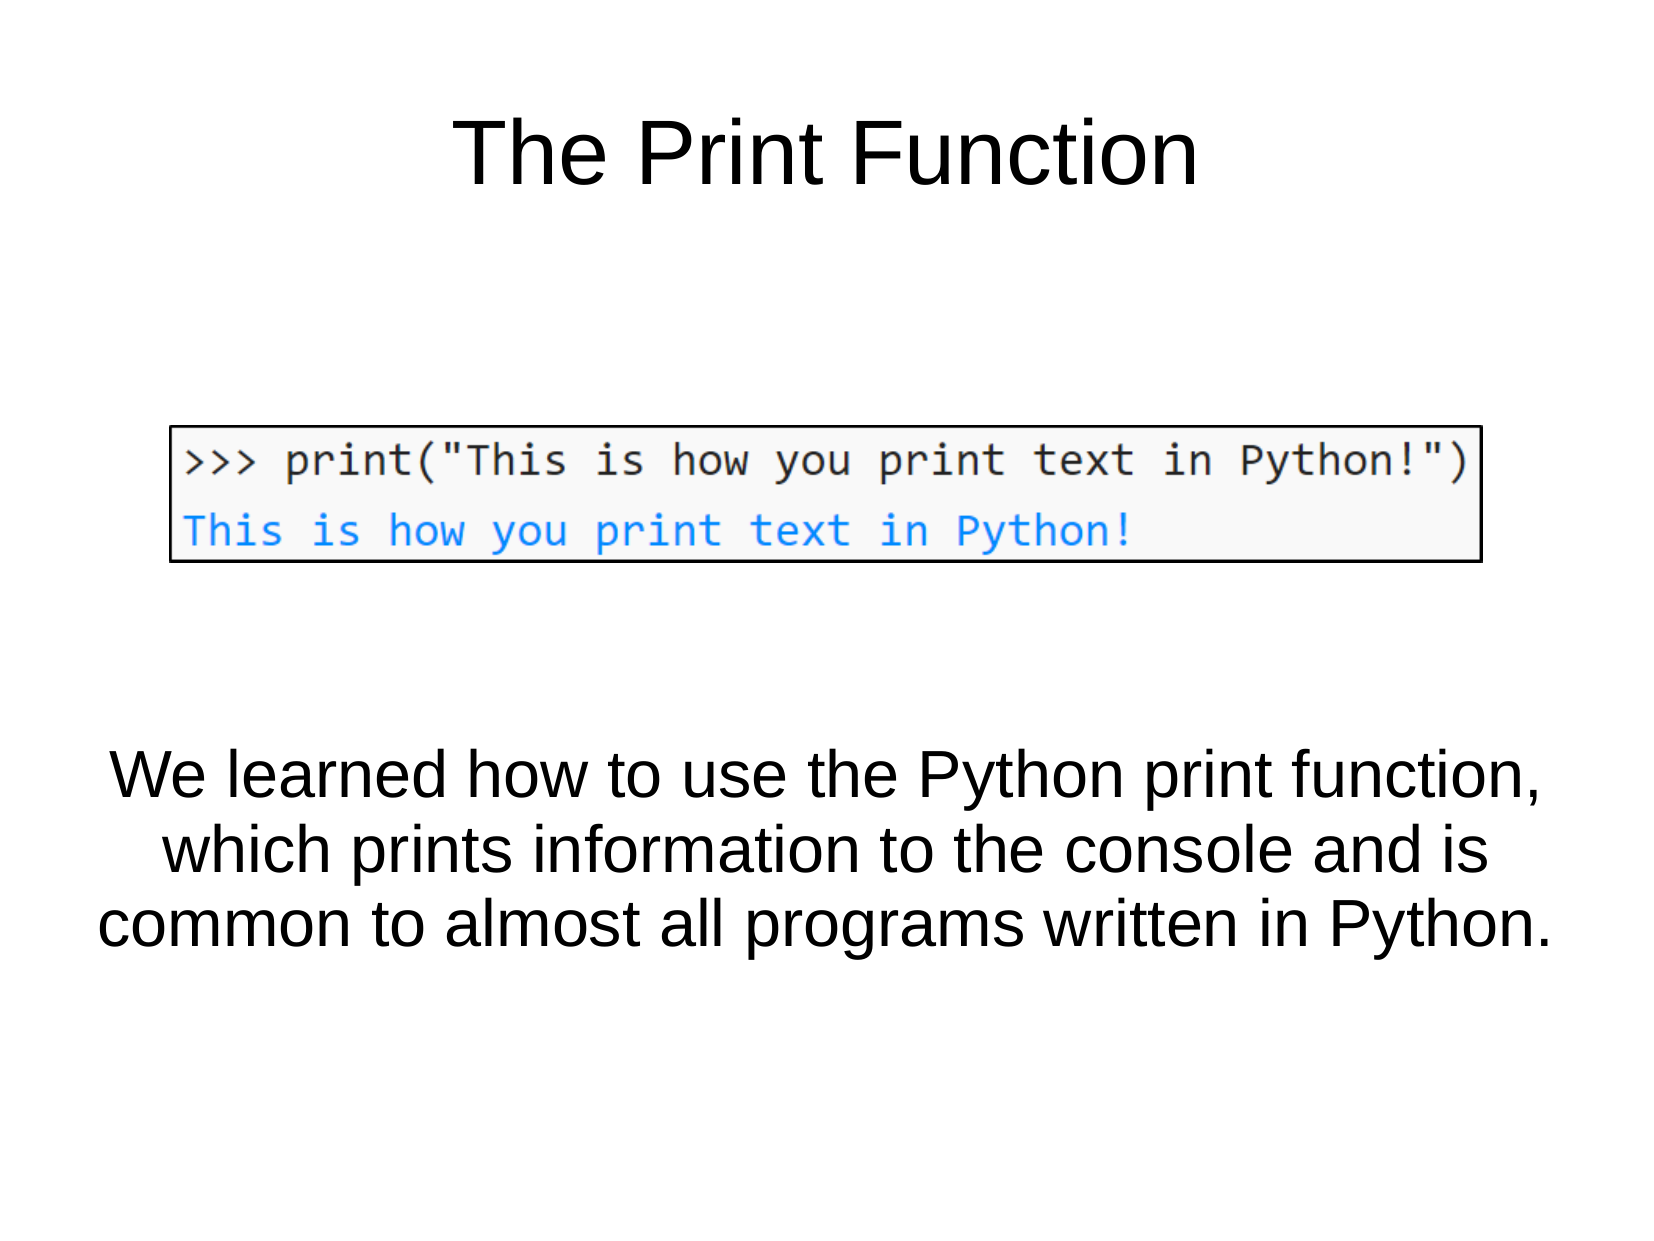

# The Print Function
We learned how to use the Python print function, which prints information to the console and is common to almost all programs written in Python.